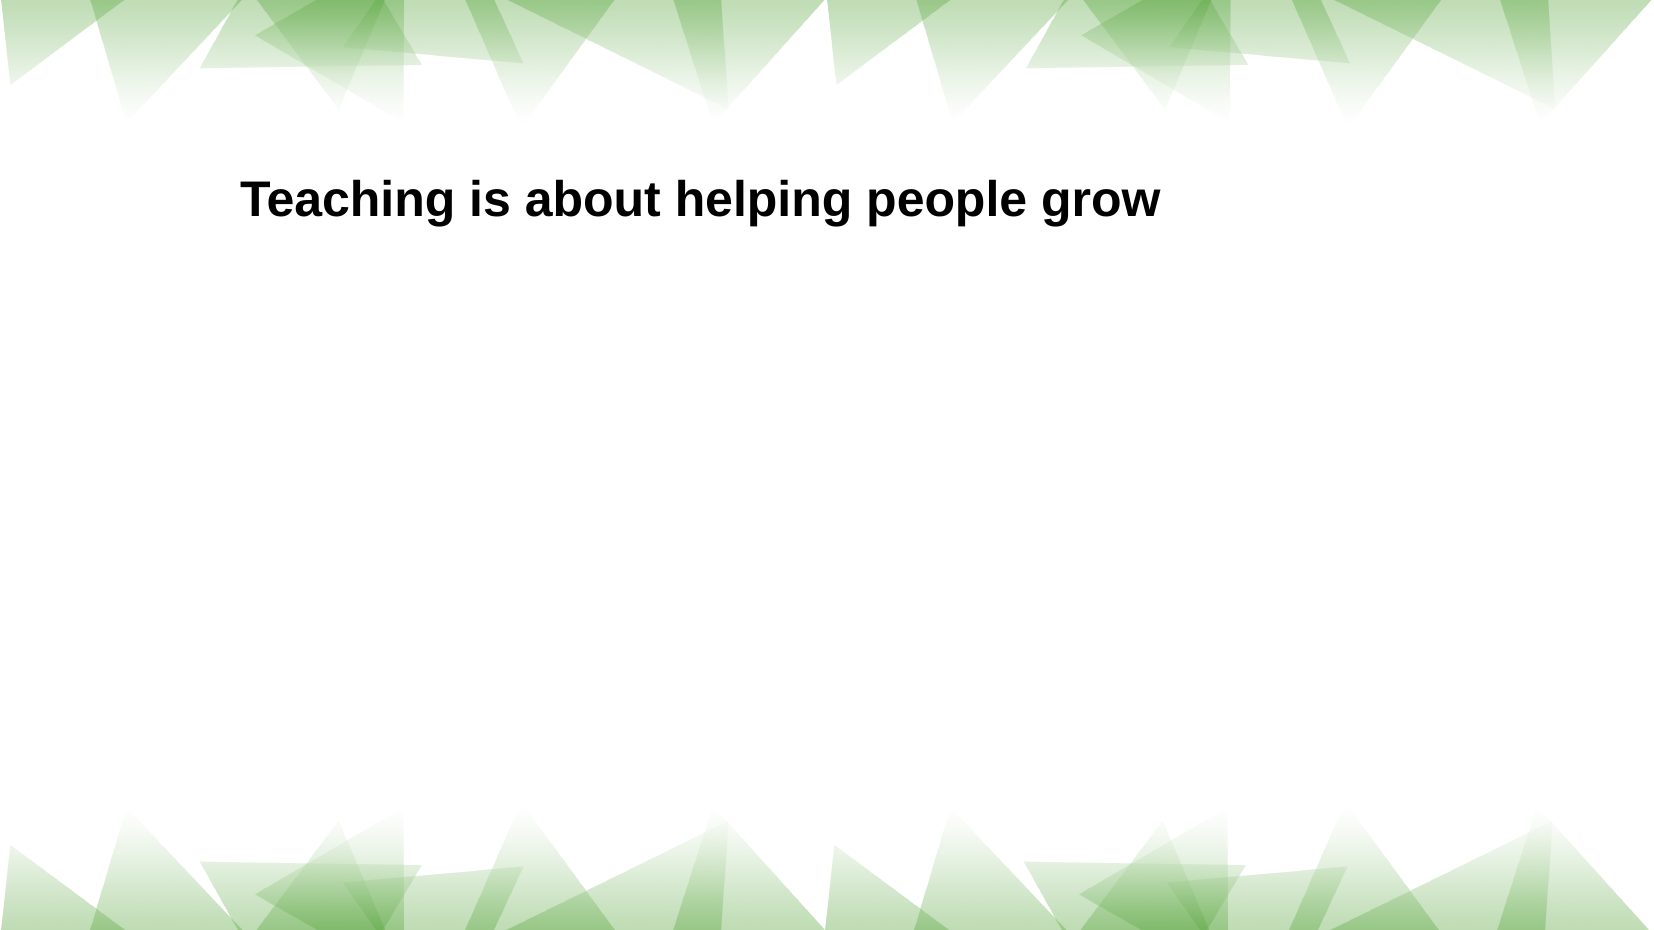

# Teaching is about helping people grow